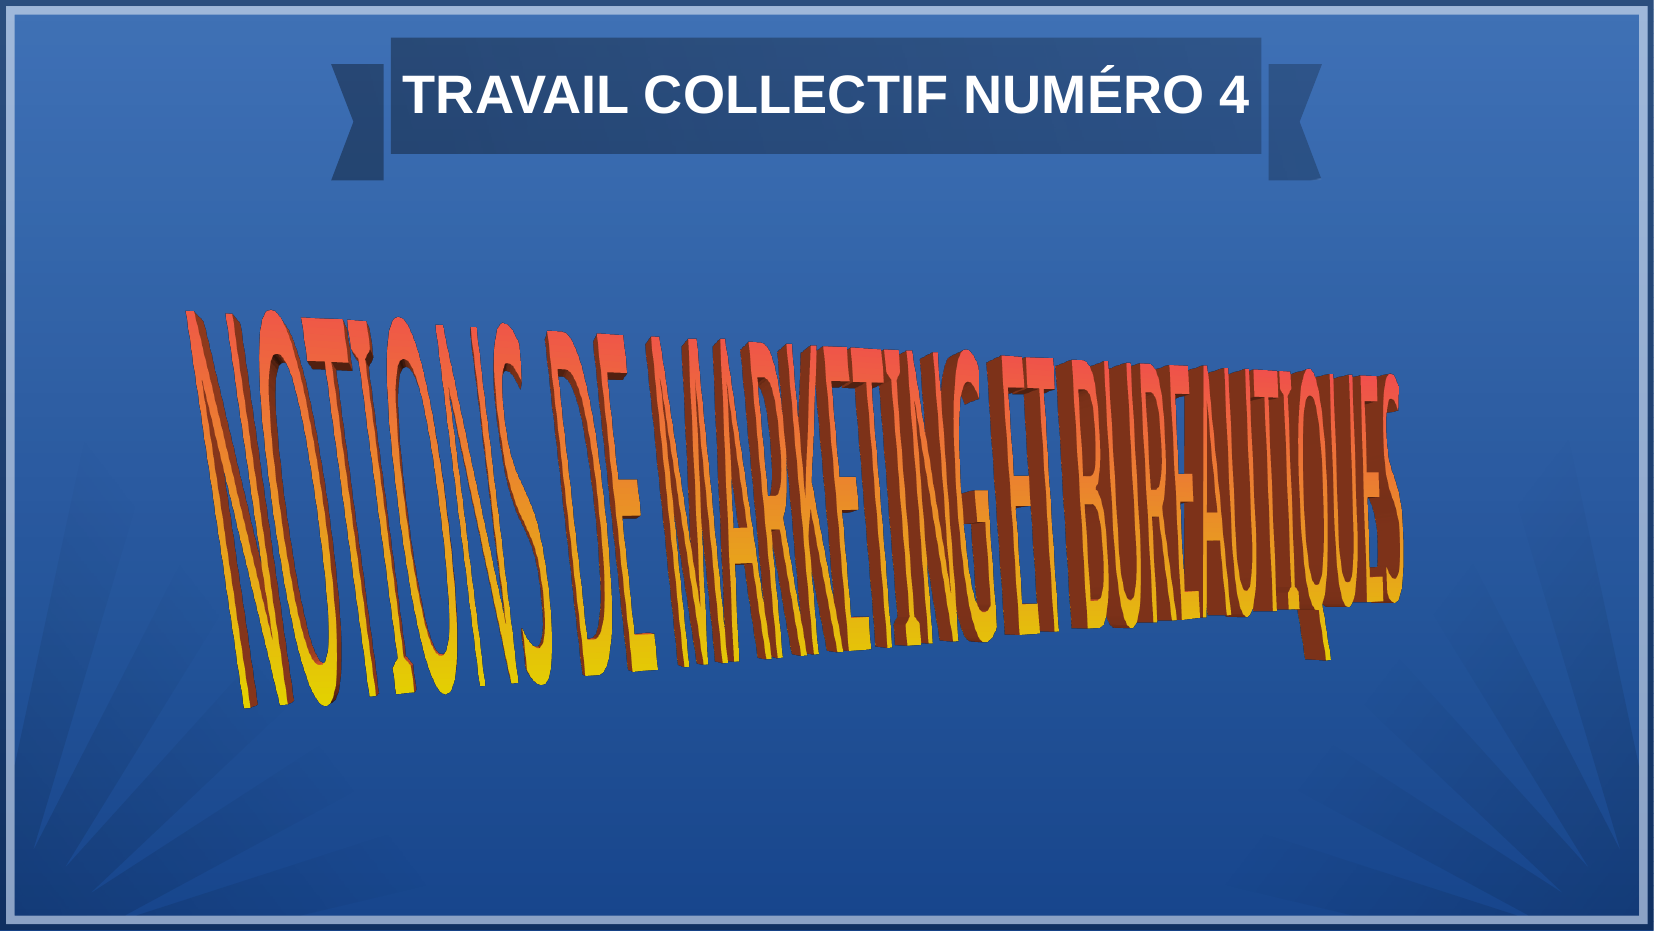

# TRAVAIL COLLECTIF NUMÉRO 4
NOTIONS DE MARKETING ET BUREAUTIQUES